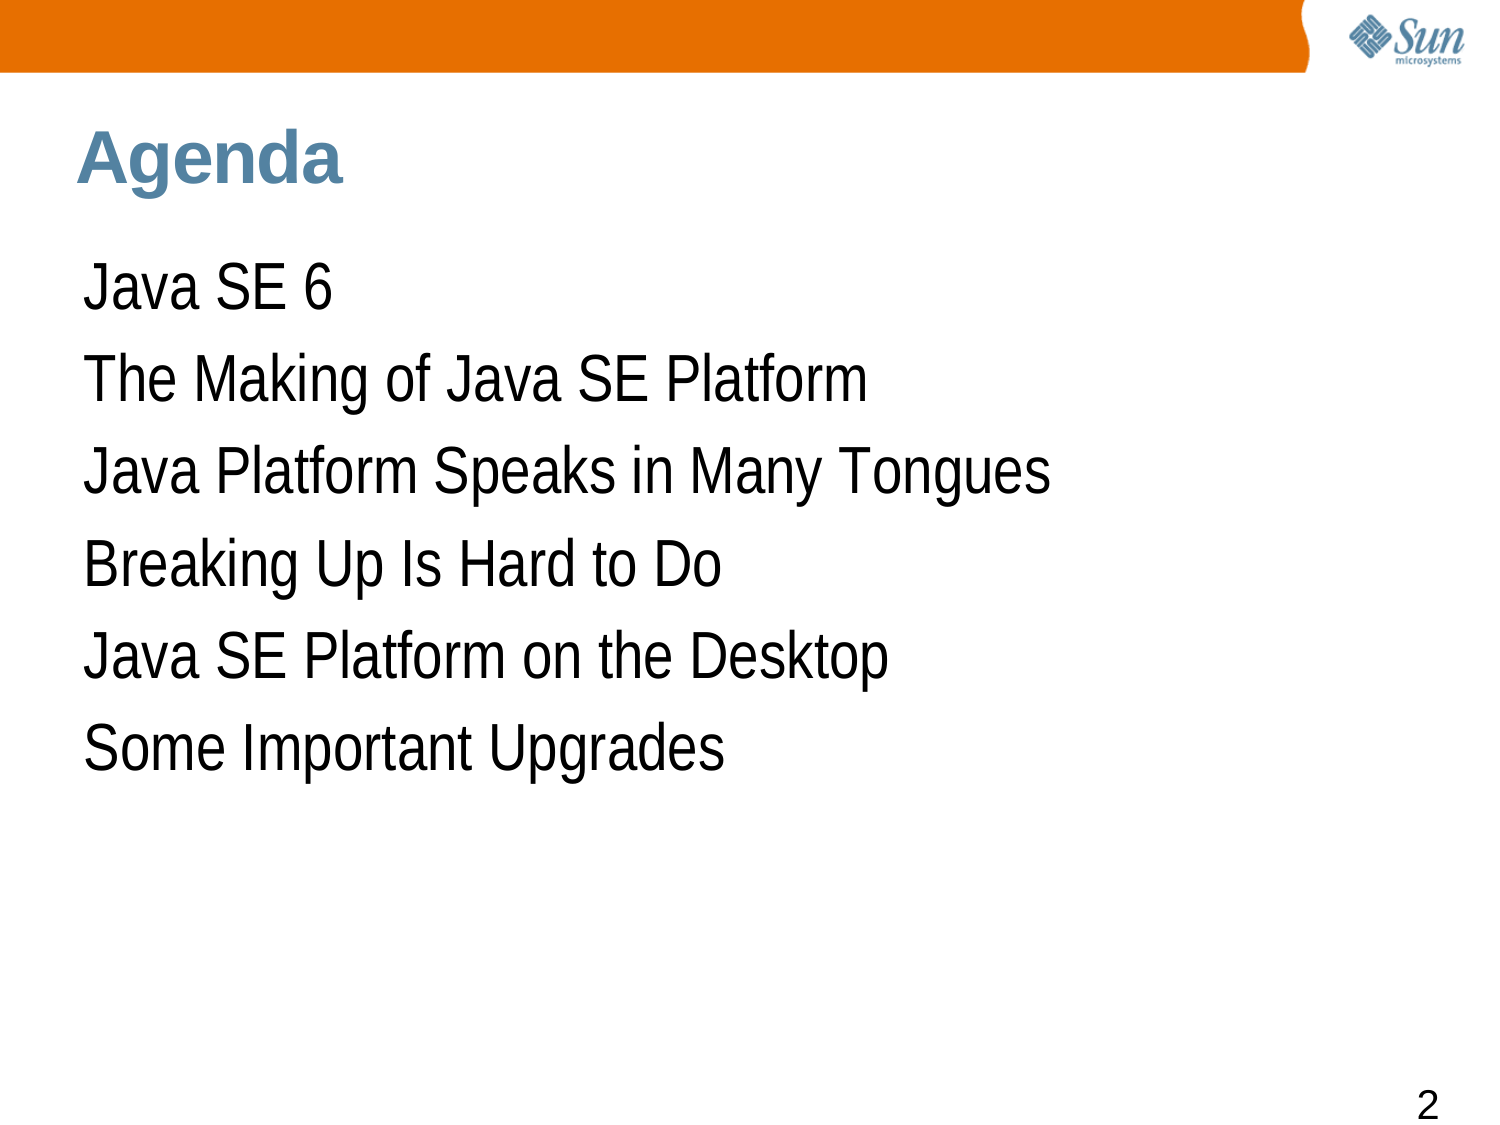

# Agenda
Java SE 6
The Making of Java SE Platform
Java Platform Speaks in Many Tongues
Breaking Up Is Hard to Do
Java SE Platform on the Desktop
Some Important Upgrades